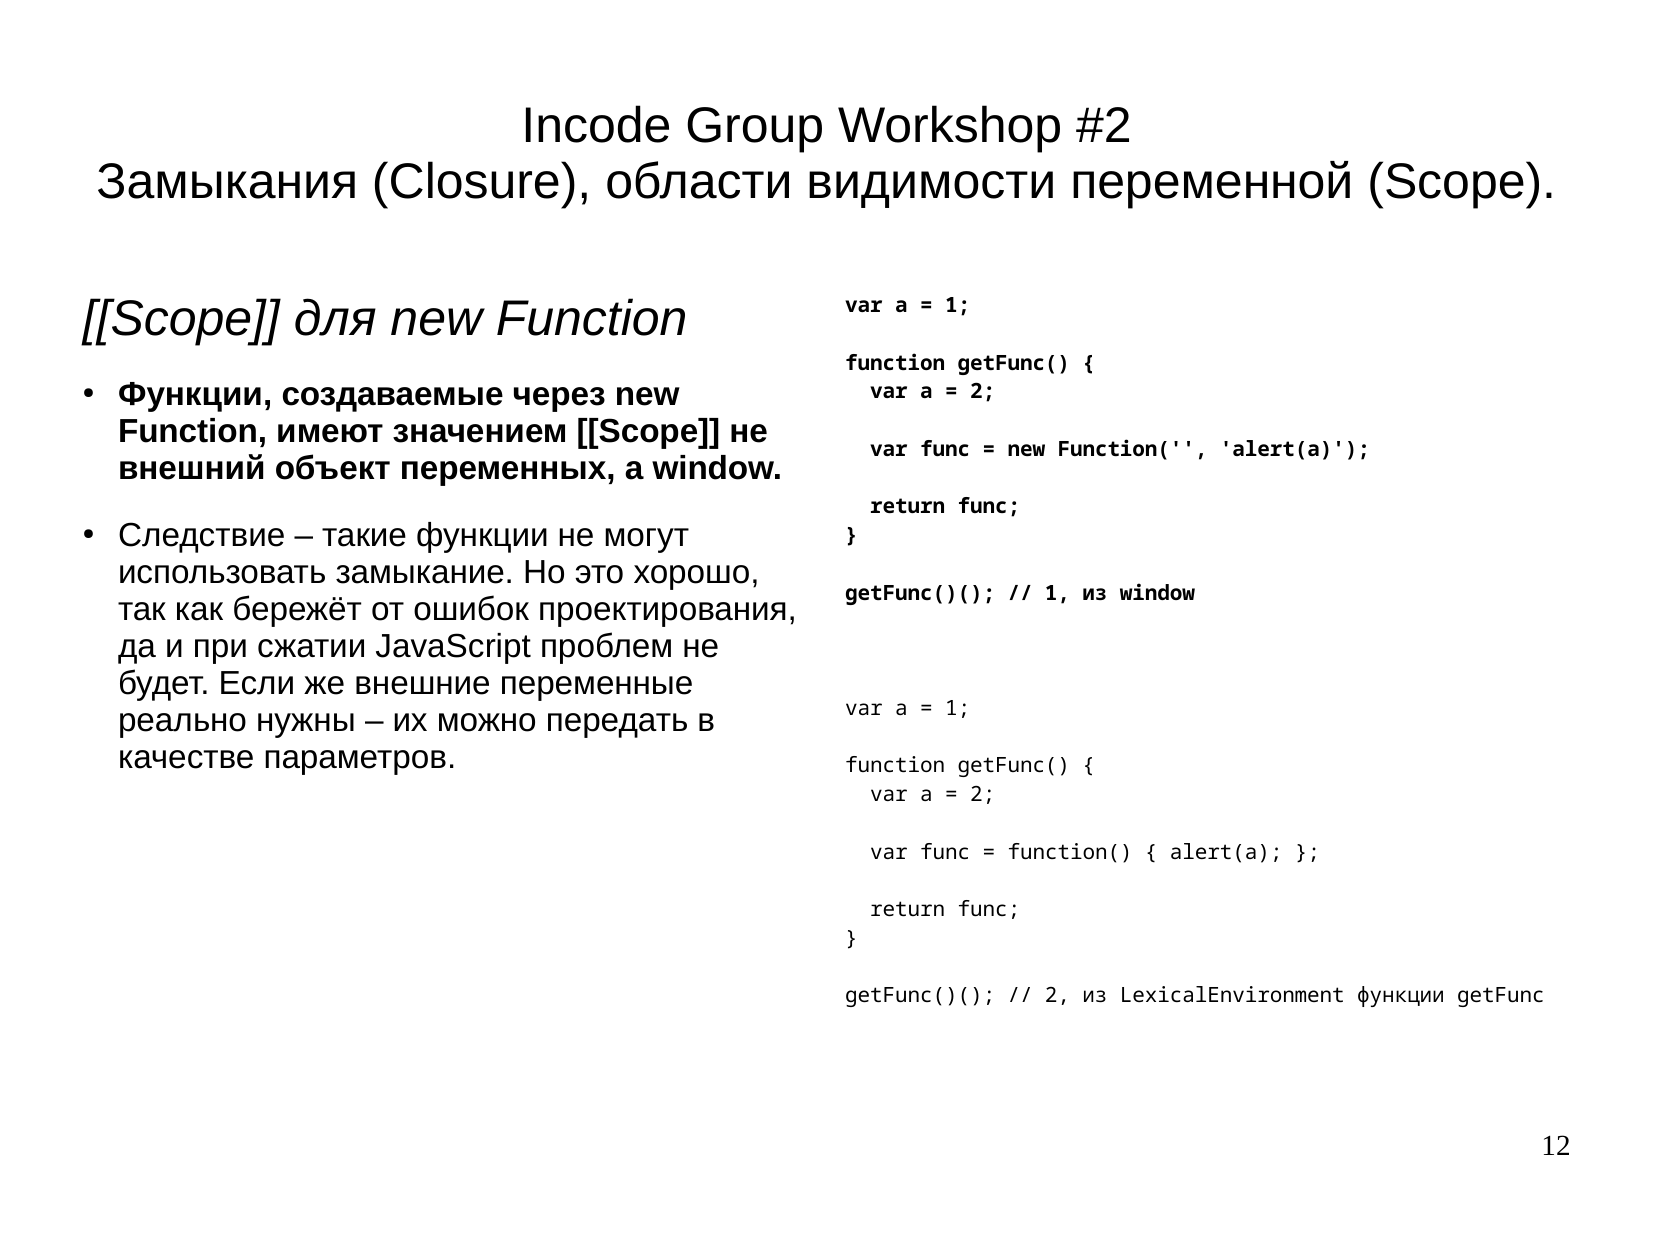

# Incode Group Workshop #2 Замыкания (Closure), области видимости переменной (Scope).
[[Scope]] для new Function
Функции, создаваемые через new Function, имеют значением [[Scope]] не внешний объект переменных, а window.
Следствие – такие функции не могут использовать замыкание. Но это хорошо, так как бережёт от ошибок проектирования, да и при сжатии JavaScript проблем не будет. Если же внешние переменные реально нужны – их можно передать в качестве параметров.
var a = 1;
function getFunc() {
 var a = 2;
 var func = new Function('', 'alert(a)');
 return func;
}
getFunc()(); // 1, из window
var a = 1;
function getFunc() {
 var a = 2;
 var func = function() { alert(a); };
 return func;
}
getFunc()(); // 2, из LexicalEnvironment функции getFunc
12